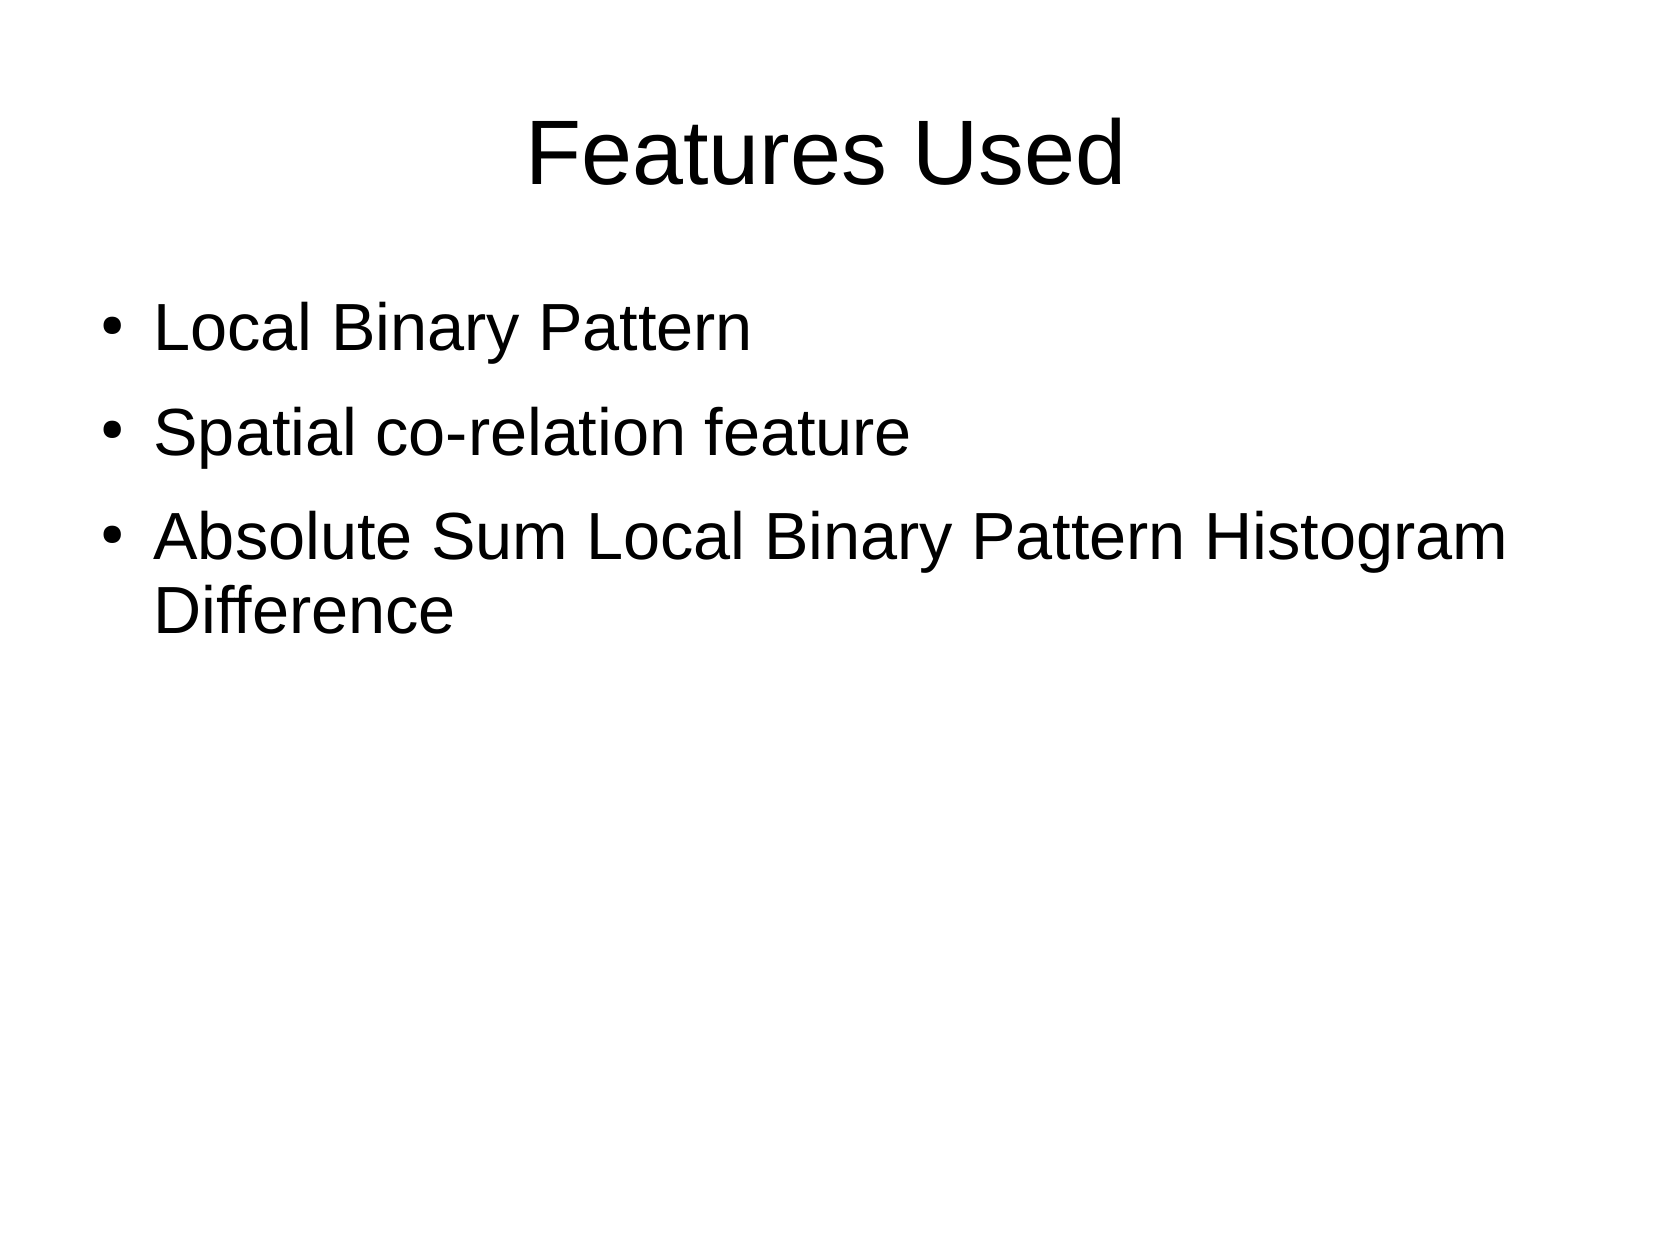

# Features Used
Local Binary Pattern
Spatial co-relation feature
Absolute Sum Local Binary Pattern Histogram Difference